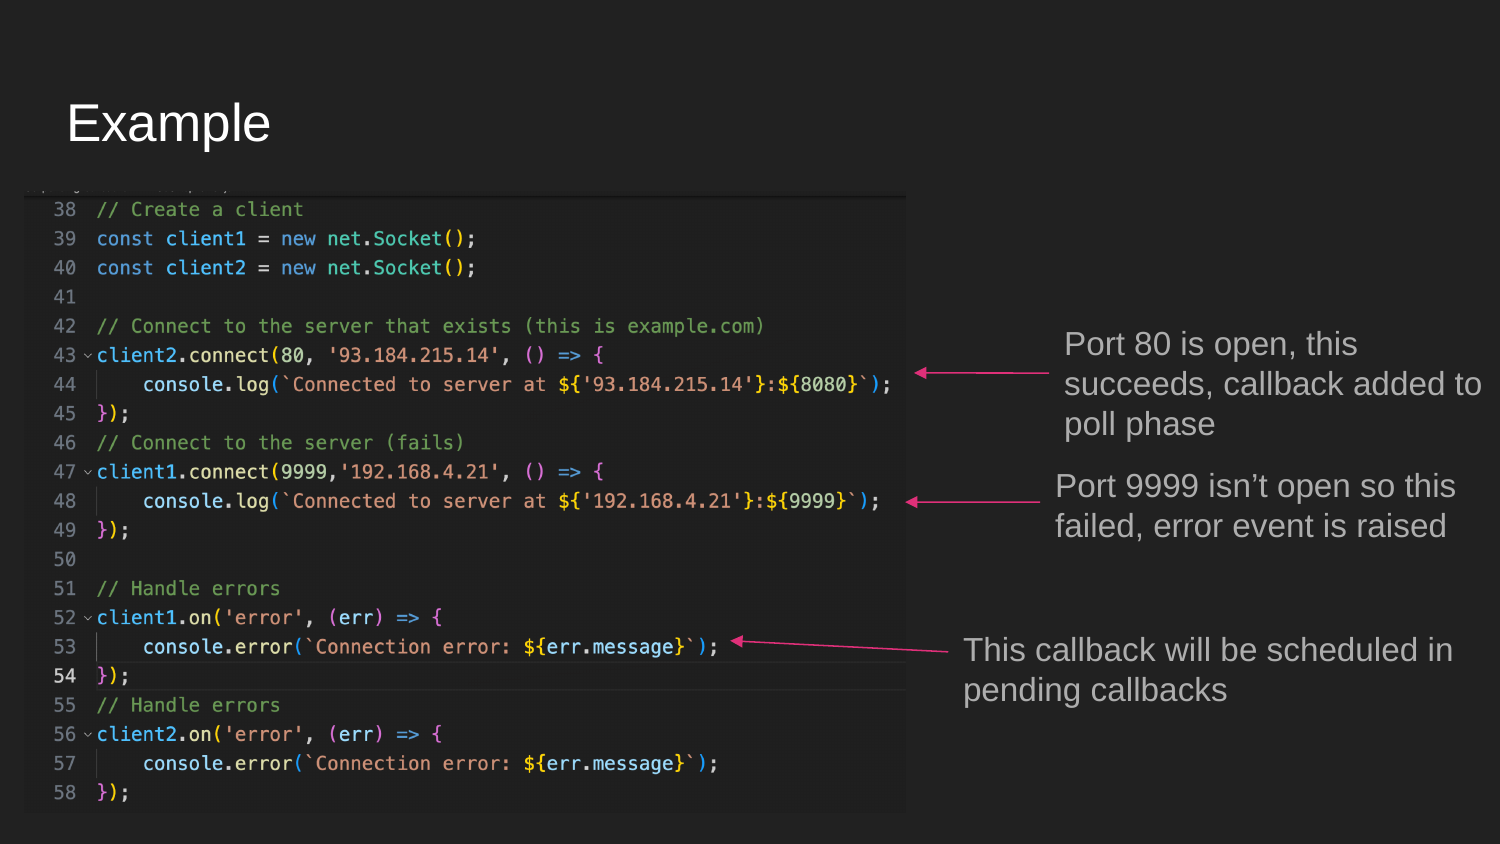

# Example
Port 80 is open, this succeeds, callback added to poll phase
Port 9999 isn’t open so this failed, error event is raised
This callback will be scheduled in pending callbacks